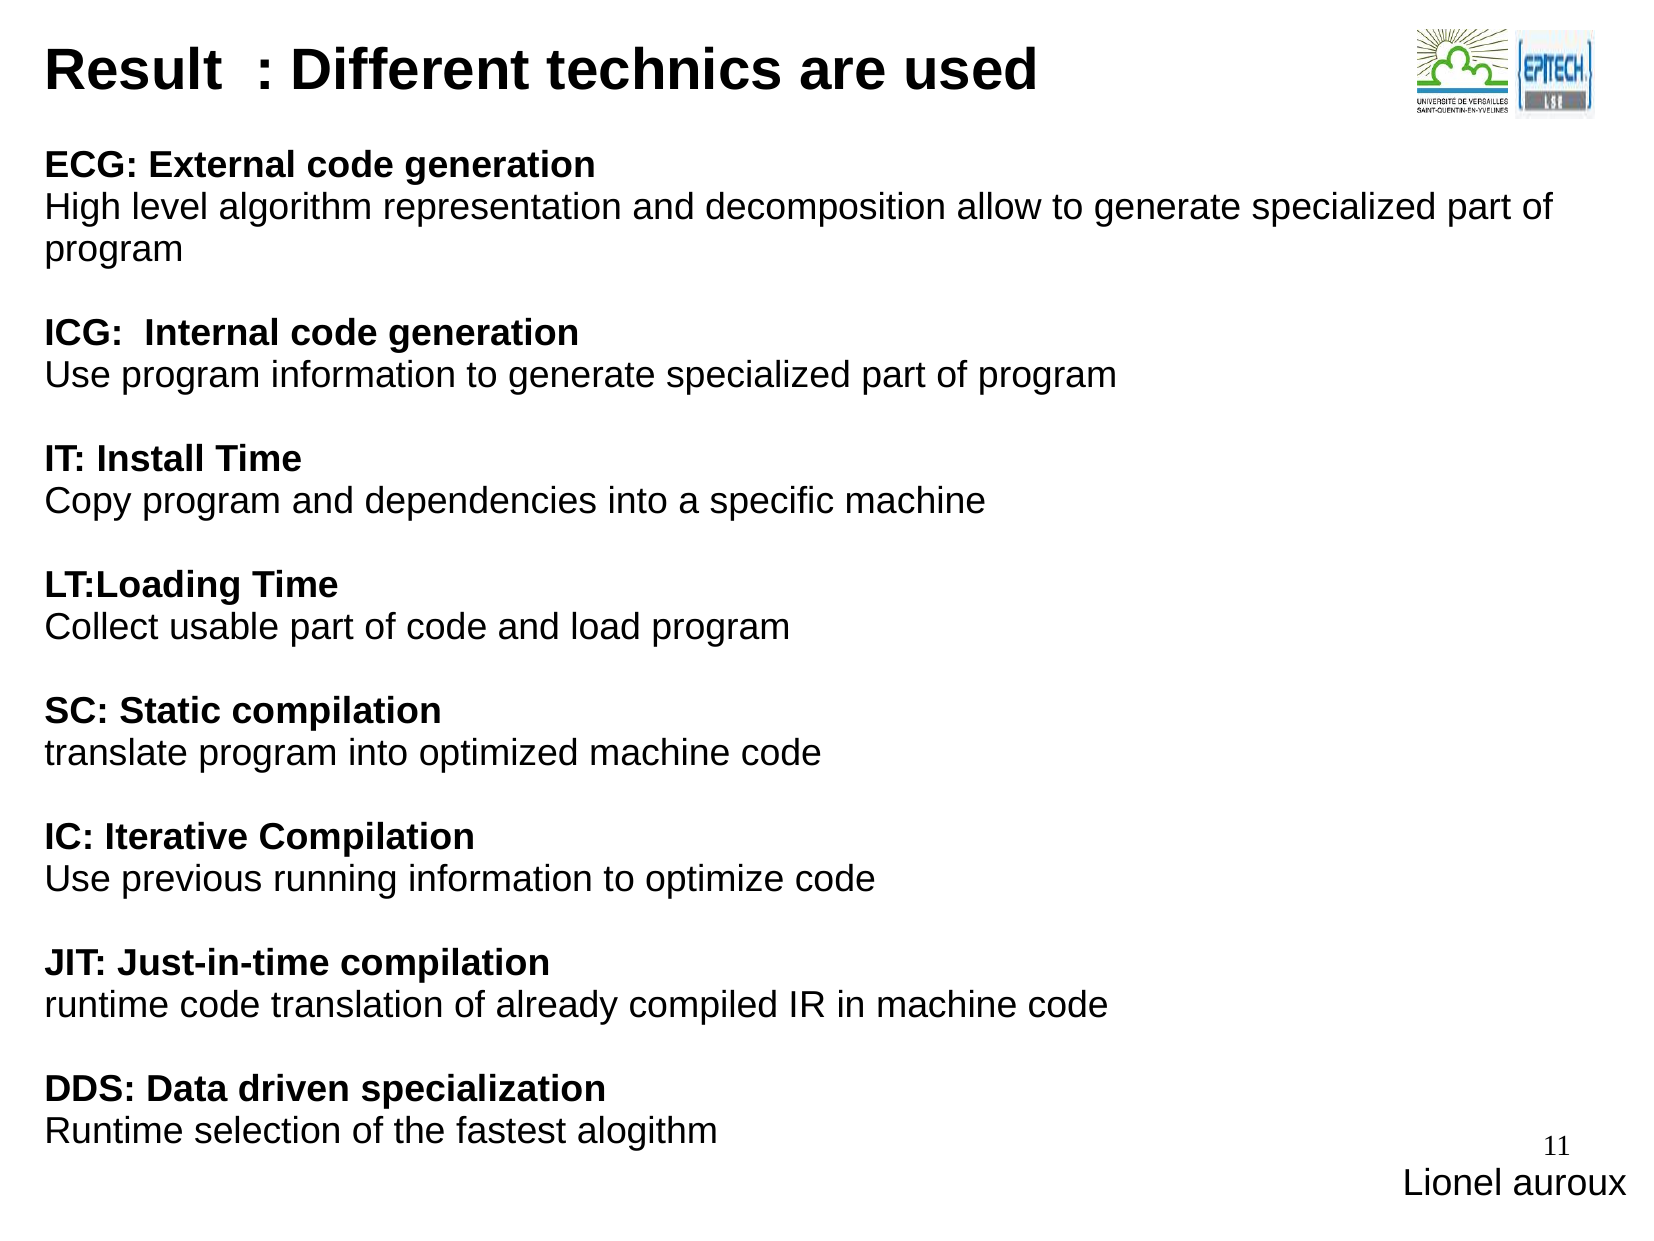

Result : Different technics are used
ECG: External code generation
High level algorithm representation and decomposition allow to generate specialized part of program
ICG: Internal code generation
Use program information to generate specialized part of program
IT: Install Time
Copy program and dependencies into a specific machine
LT:Loading Time
Collect usable part of code and load program
SC: Static compilation
translate program into optimized machine code
IC: Iterative Compilation
Use previous running information to optimize code
JIT: Just-in-time compilation
runtime code translation of already compiled IR in machine code
DDS: Data driven specialization
Runtime selection of the fastest alogithm
11
Lionel auroux